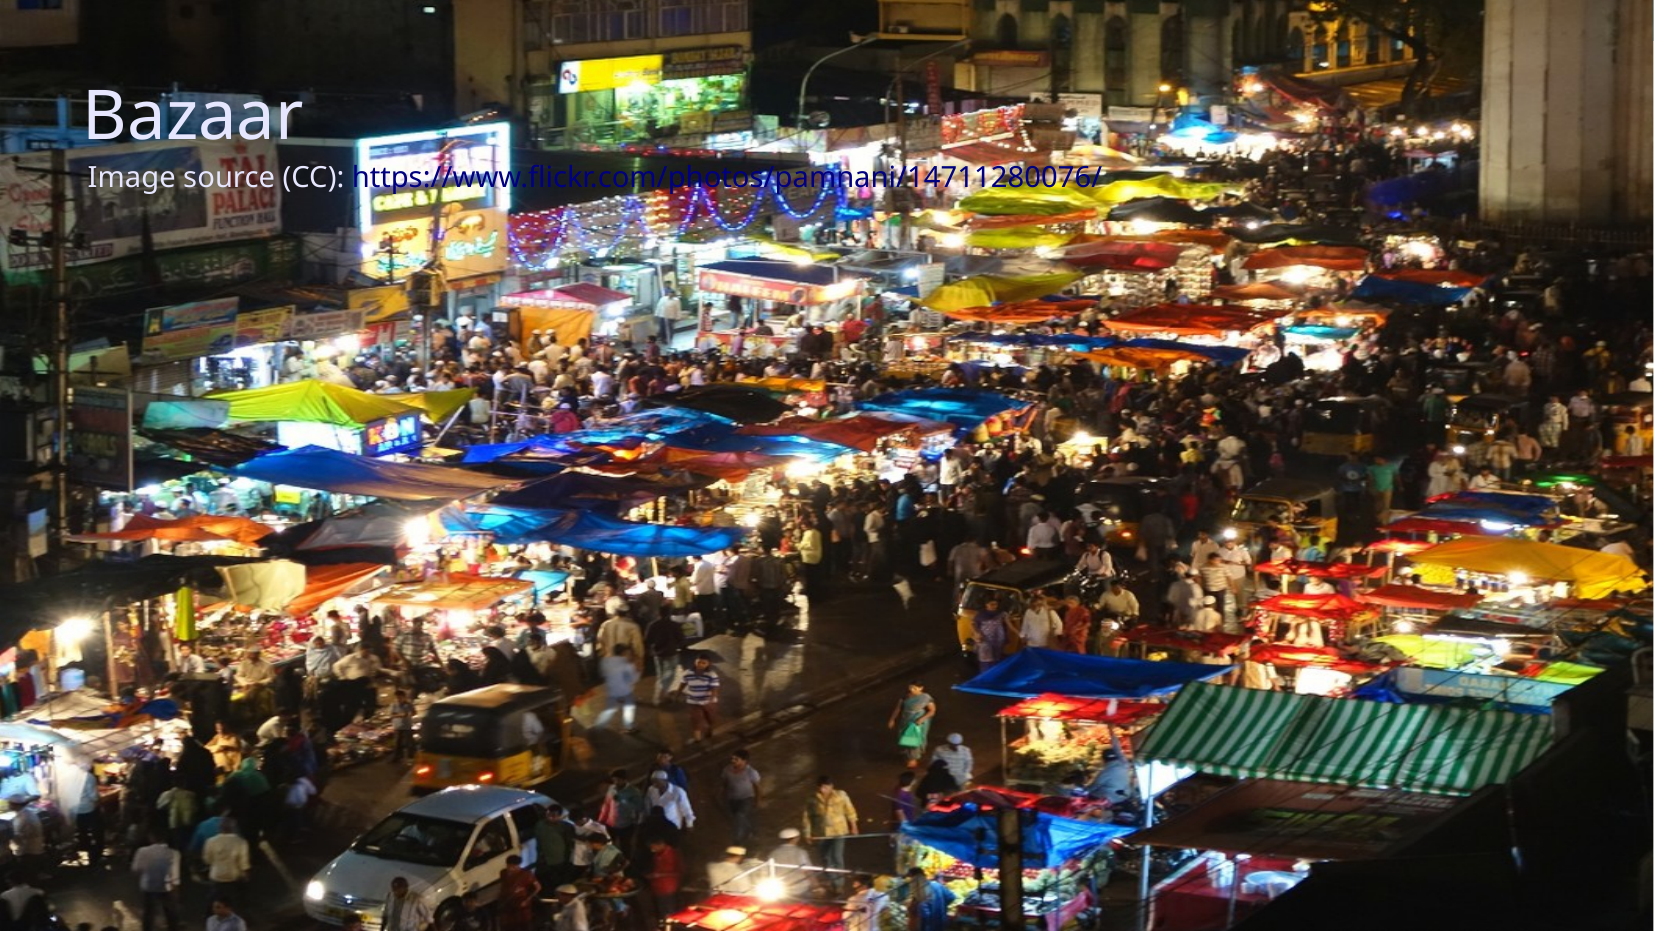

# Bazaar
Image source (CC): https://www.flickr.com/photos/pamnani/14711280076/
Software Engineering - © 2015 Dr. Florian Echtler, Bauhaus-Universität Weimar
4